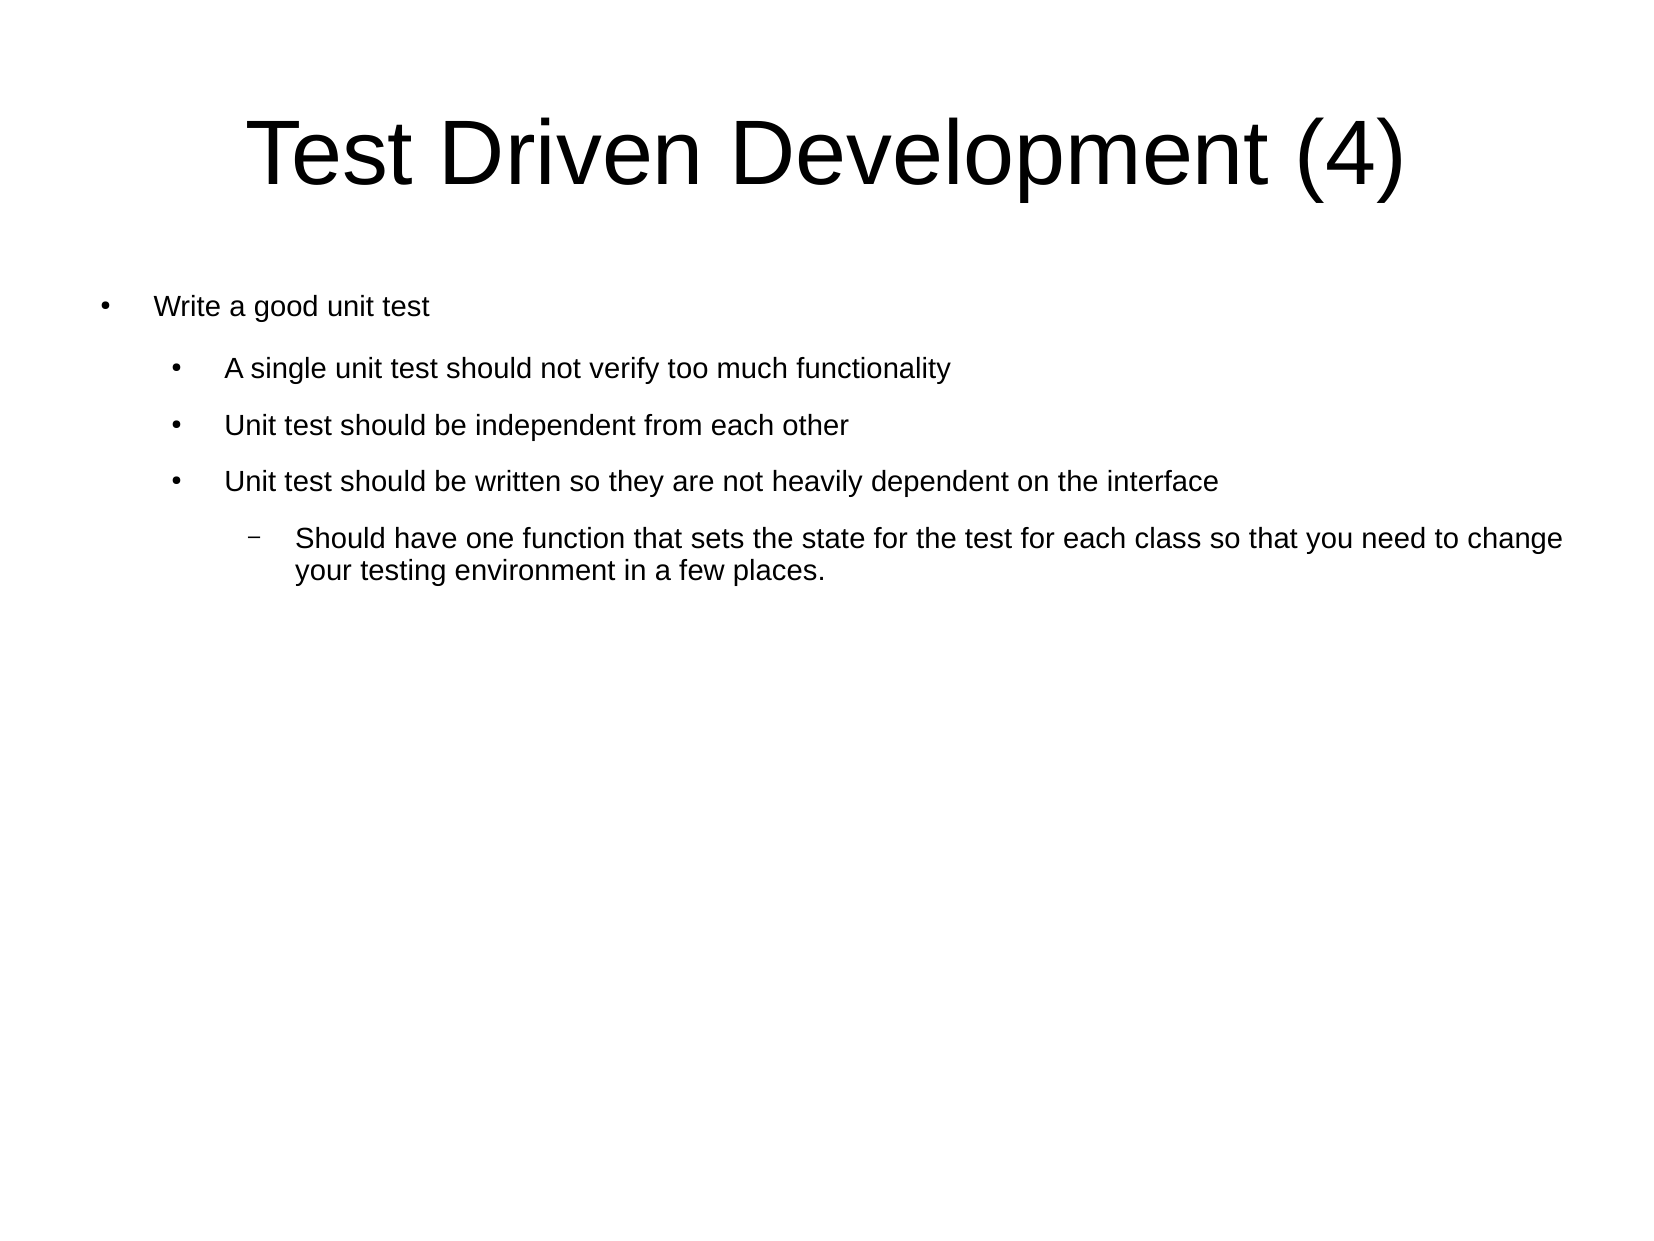

# Test Driven Development (4)
Write a good unit test
A single unit test should not verify too much functionality
Unit test should be independent from each other
Unit test should be written so they are not heavily dependent on the interface
Should have one function that sets the state for the test for each class so that you need to change your testing environment in a few places.